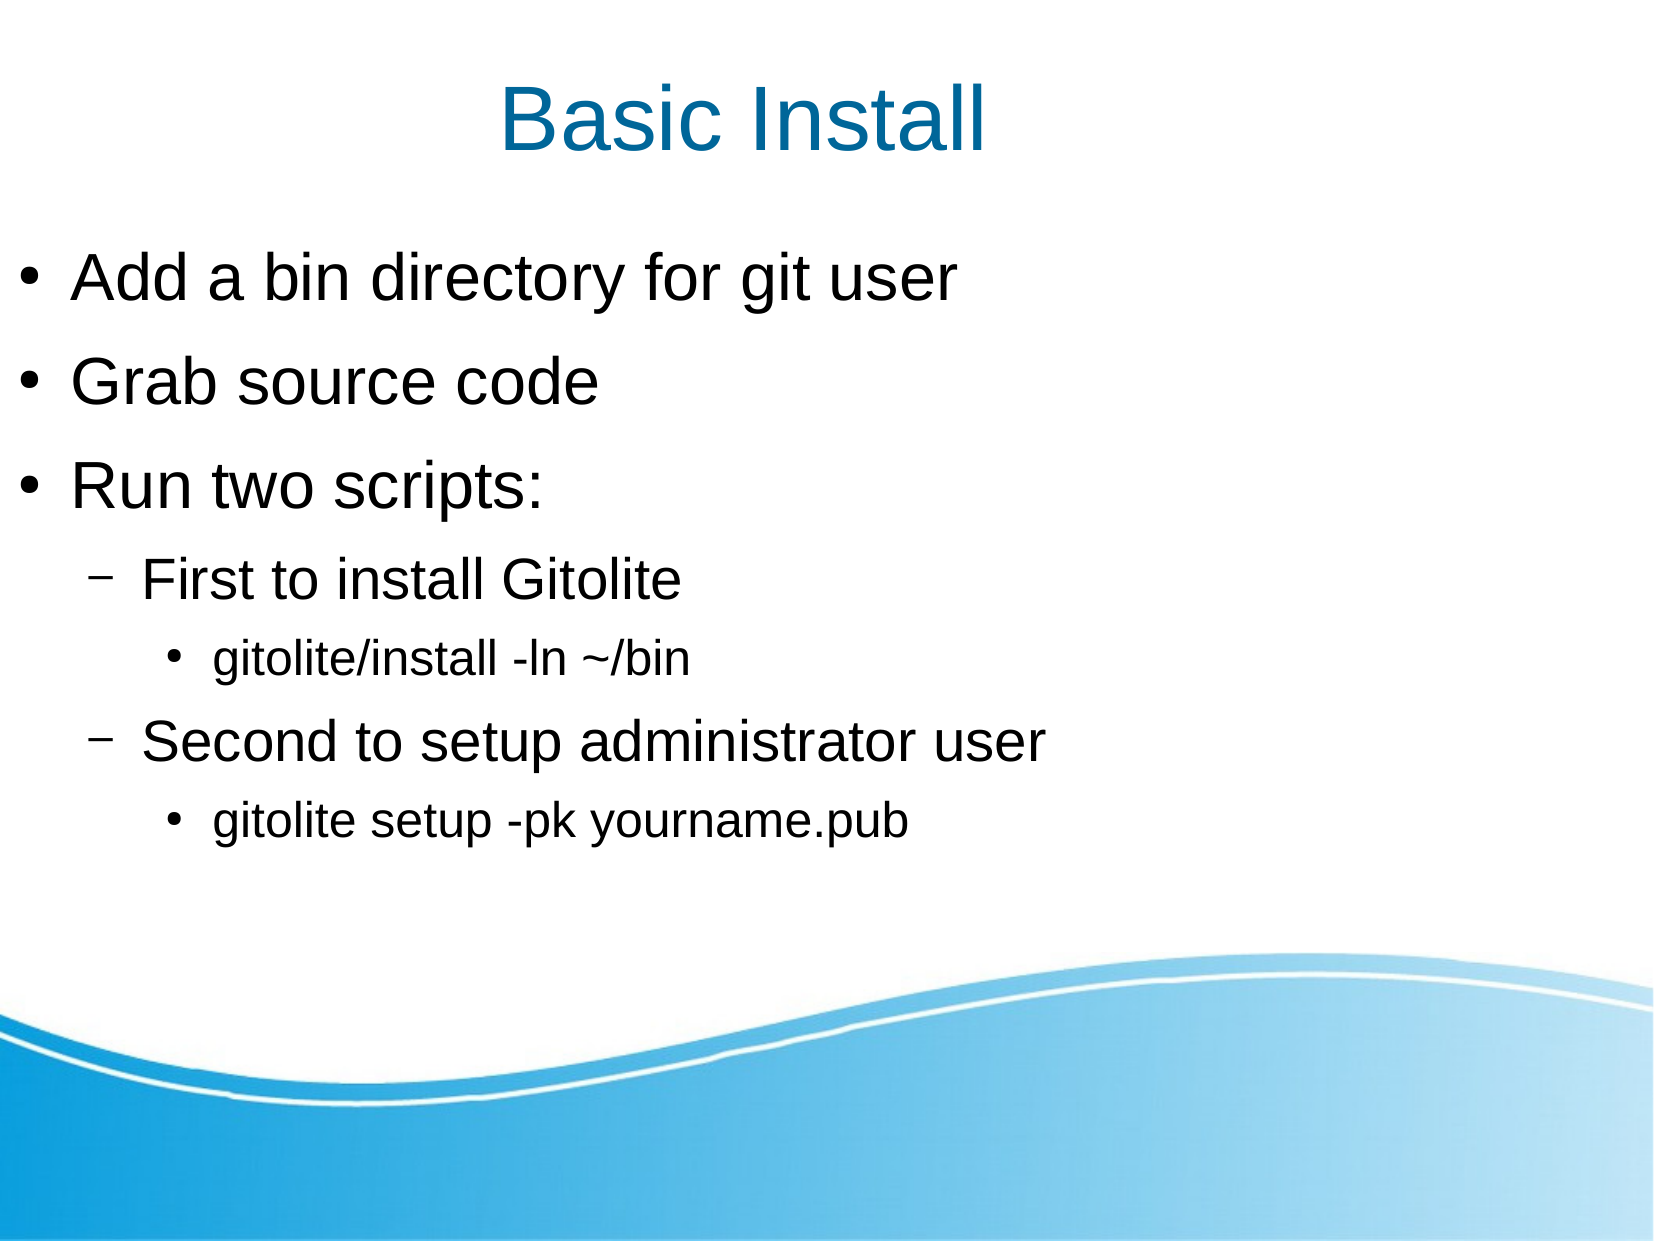

# Basic Install
Add a bin directory for git user
Grab source code
Run two scripts:
First to install Gitolite
gitolite/install -ln ~/bin
Second to setup administrator user
gitolite setup -pk yourname.pub